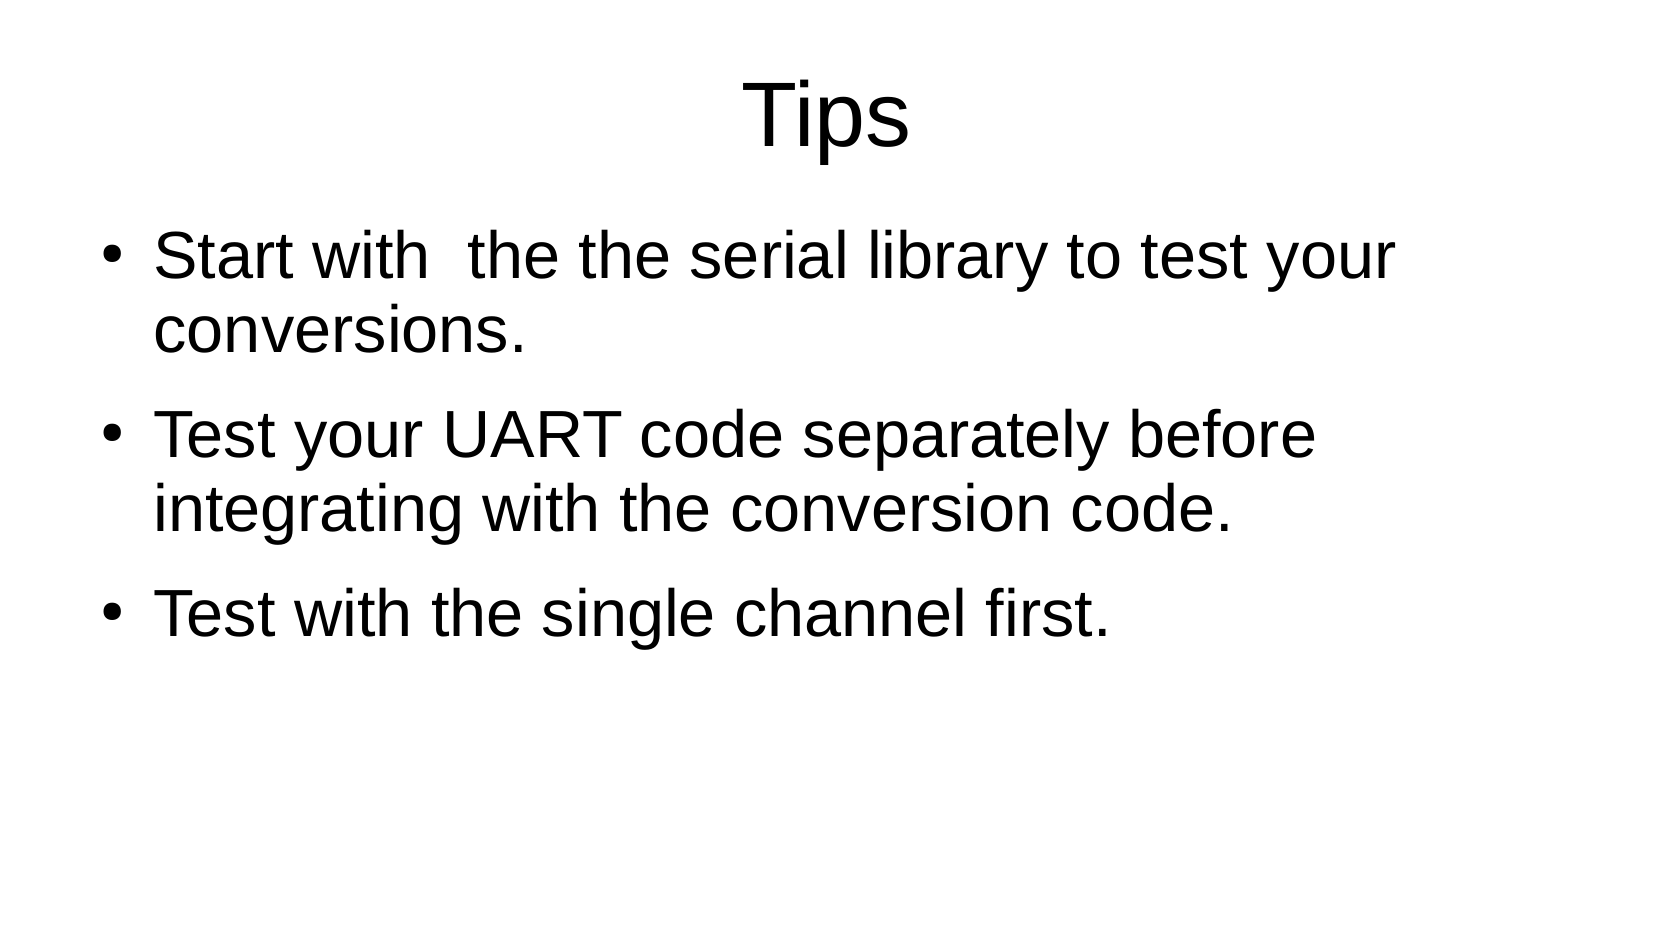

# Tips
Start with the the serial library to test your conversions.
Test your UART code separately before integrating with the conversion code.
Test with the single channel first.